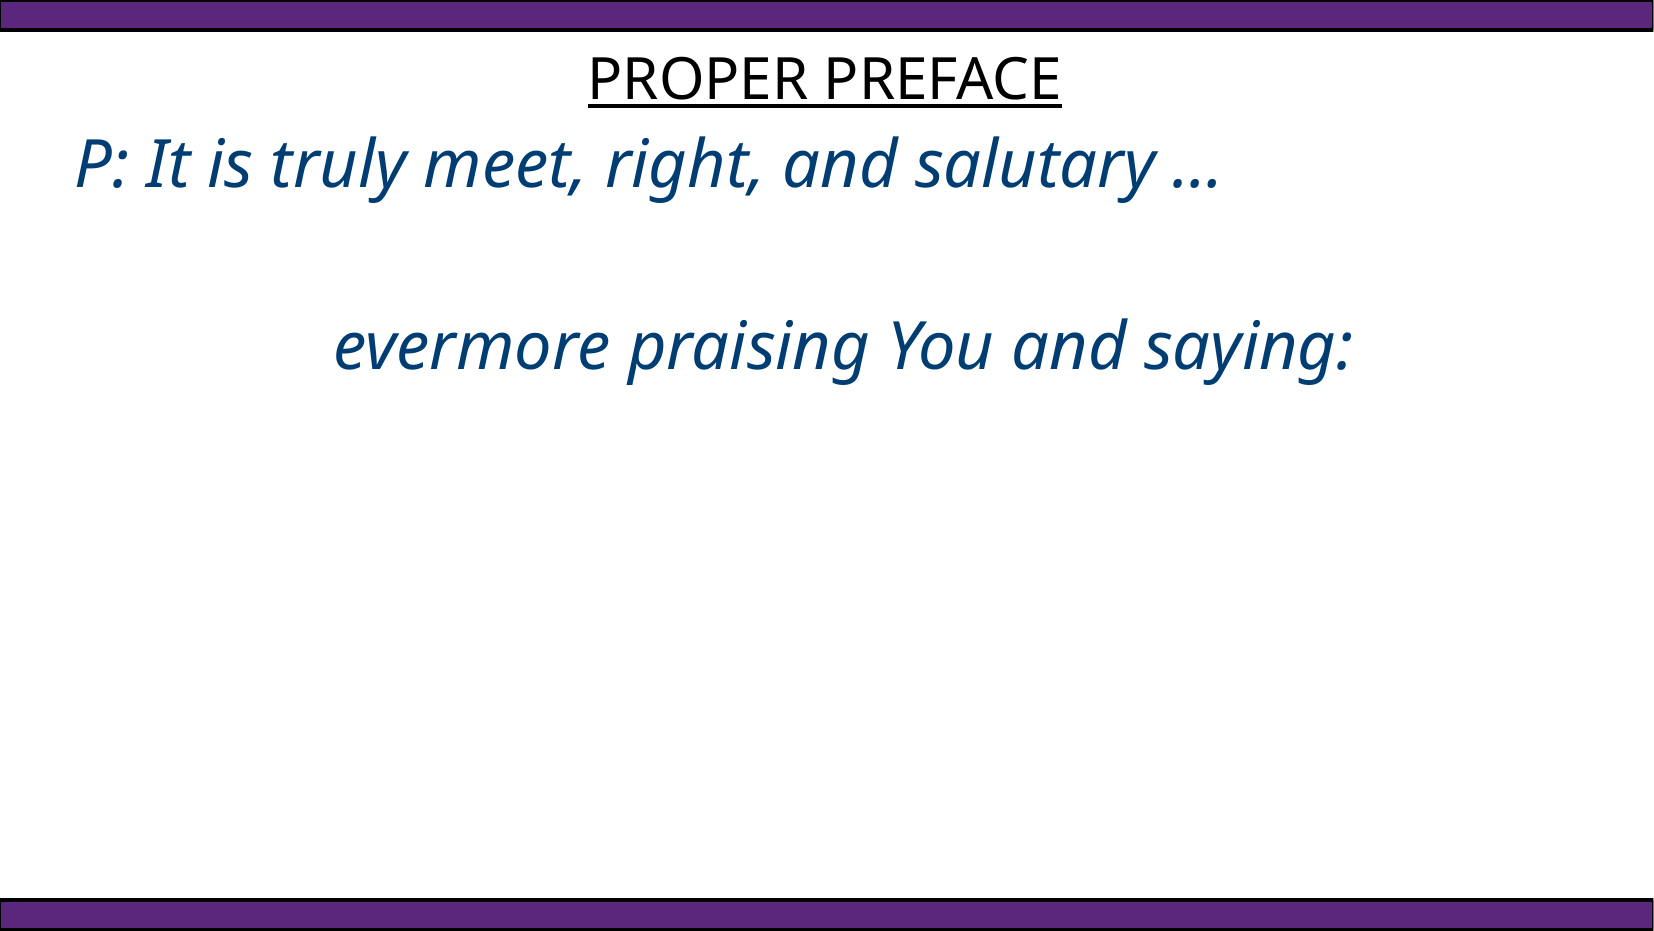

PROPER PREFACE
P: It is truly meet, right, and salutary …
 evermore praising You and saying: